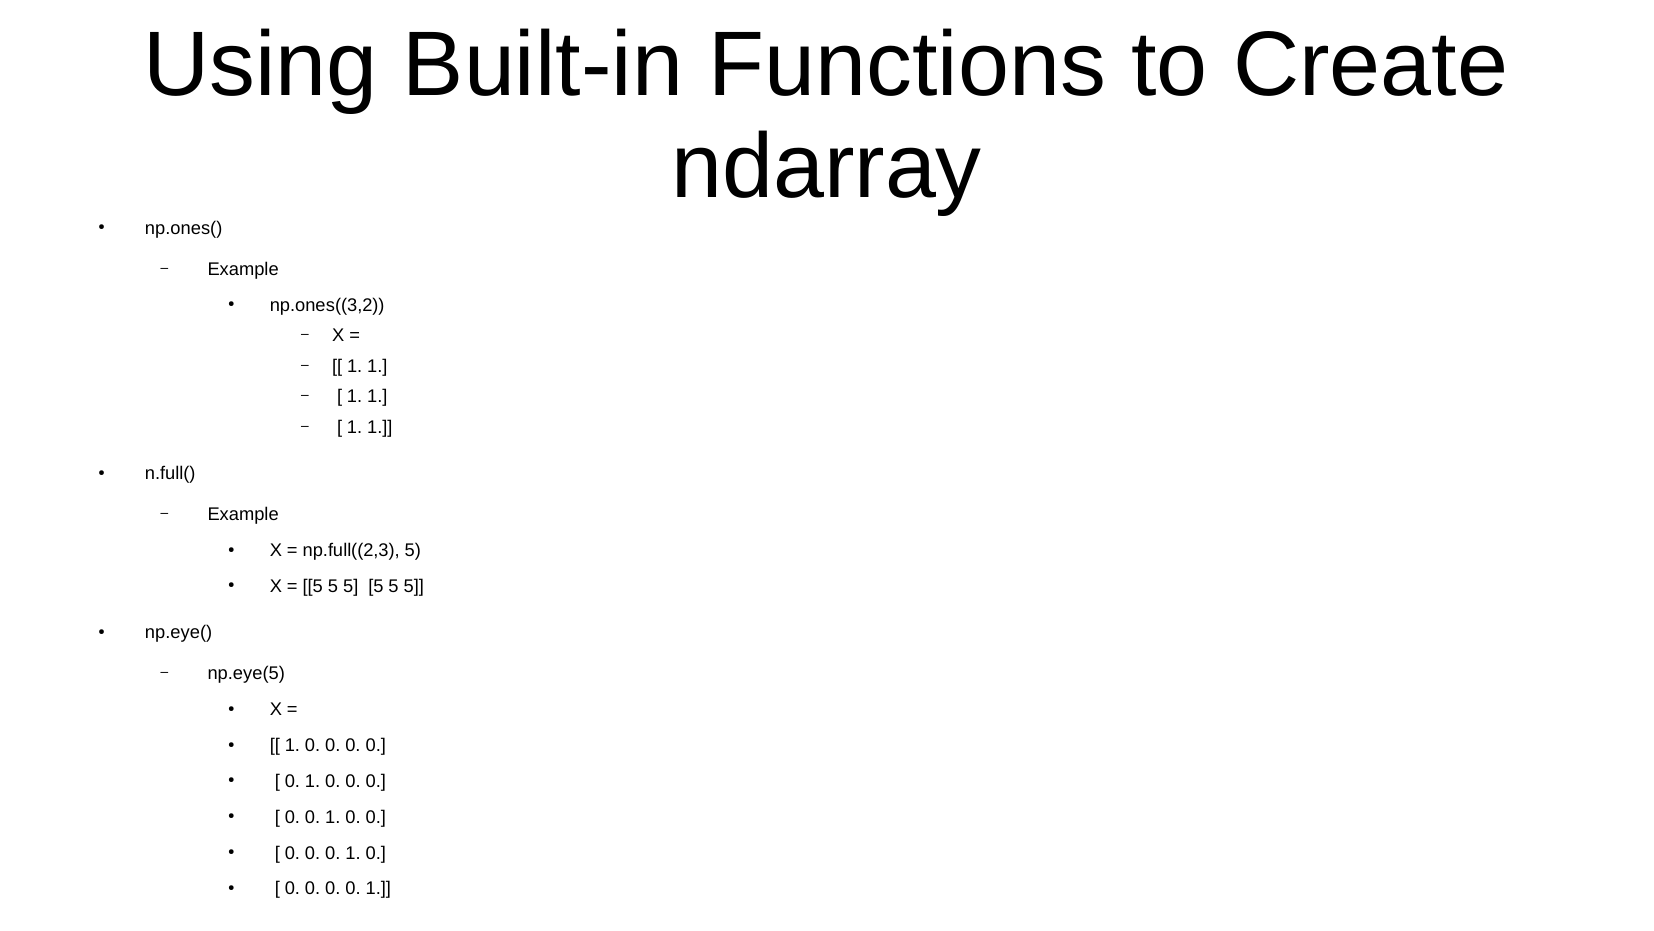

# Using Built-in Functions to Create ndarray
np.ones()
Example
np.ones((3,2))
X =
[[ 1. 1.]
 [ 1. 1.]
 [ 1. 1.]]
n.full()
Example
X = np.full((2,3), 5)
X = [[5 5 5] [5 5 5]]
np.eye()
np.eye(5)
X =
[[ 1. 0. 0. 0. 0.]
 [ 0. 1. 0. 0. 0.]
 [ 0. 0. 1. 0. 0.]
 [ 0. 0. 0. 1. 0.]
 [ 0. 0. 0. 0. 1.]]